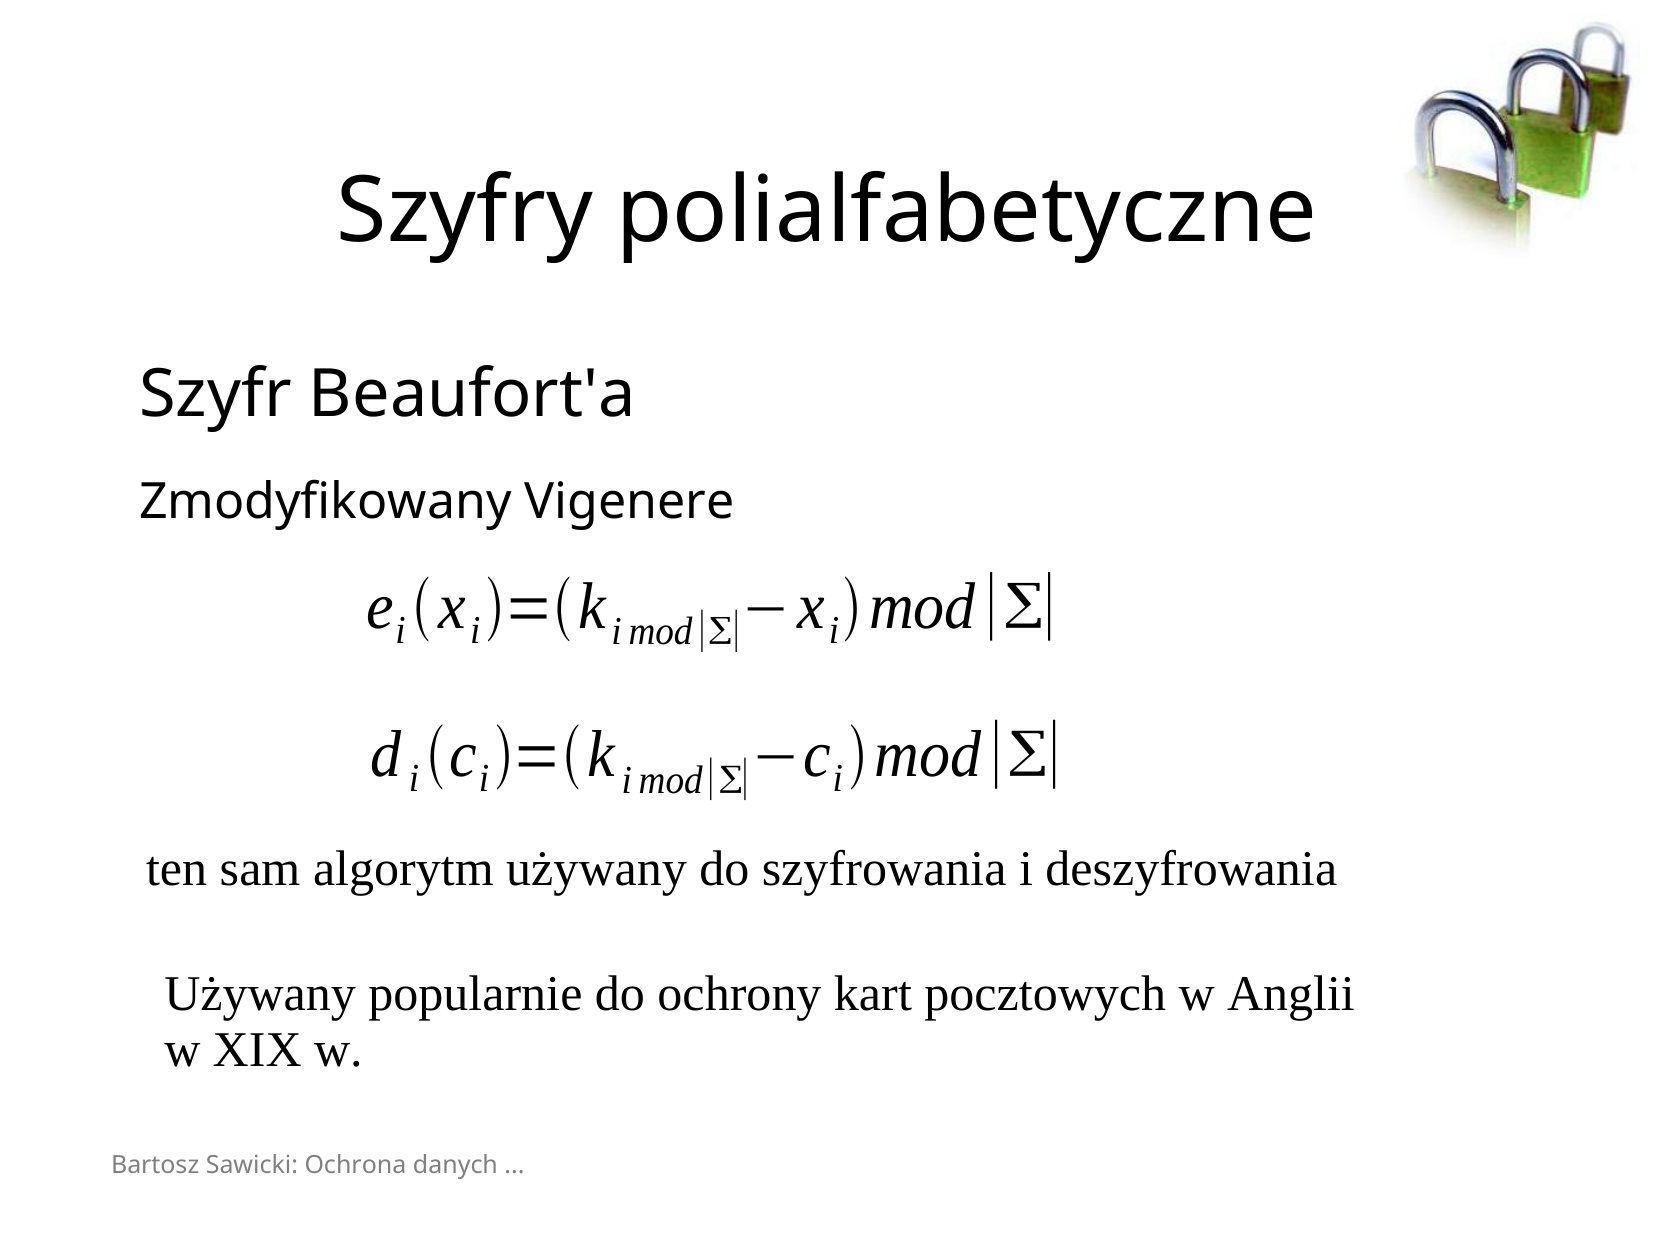

# Szyfry polialfabetyczne
Szyfr Beaufort'a
Zmodyfikowany Vigenere
ten sam algorytm używany do szyfrowania i deszyfrowania
Używany popularnie do ochrony kart pocztowych w Anglii w XIX w.